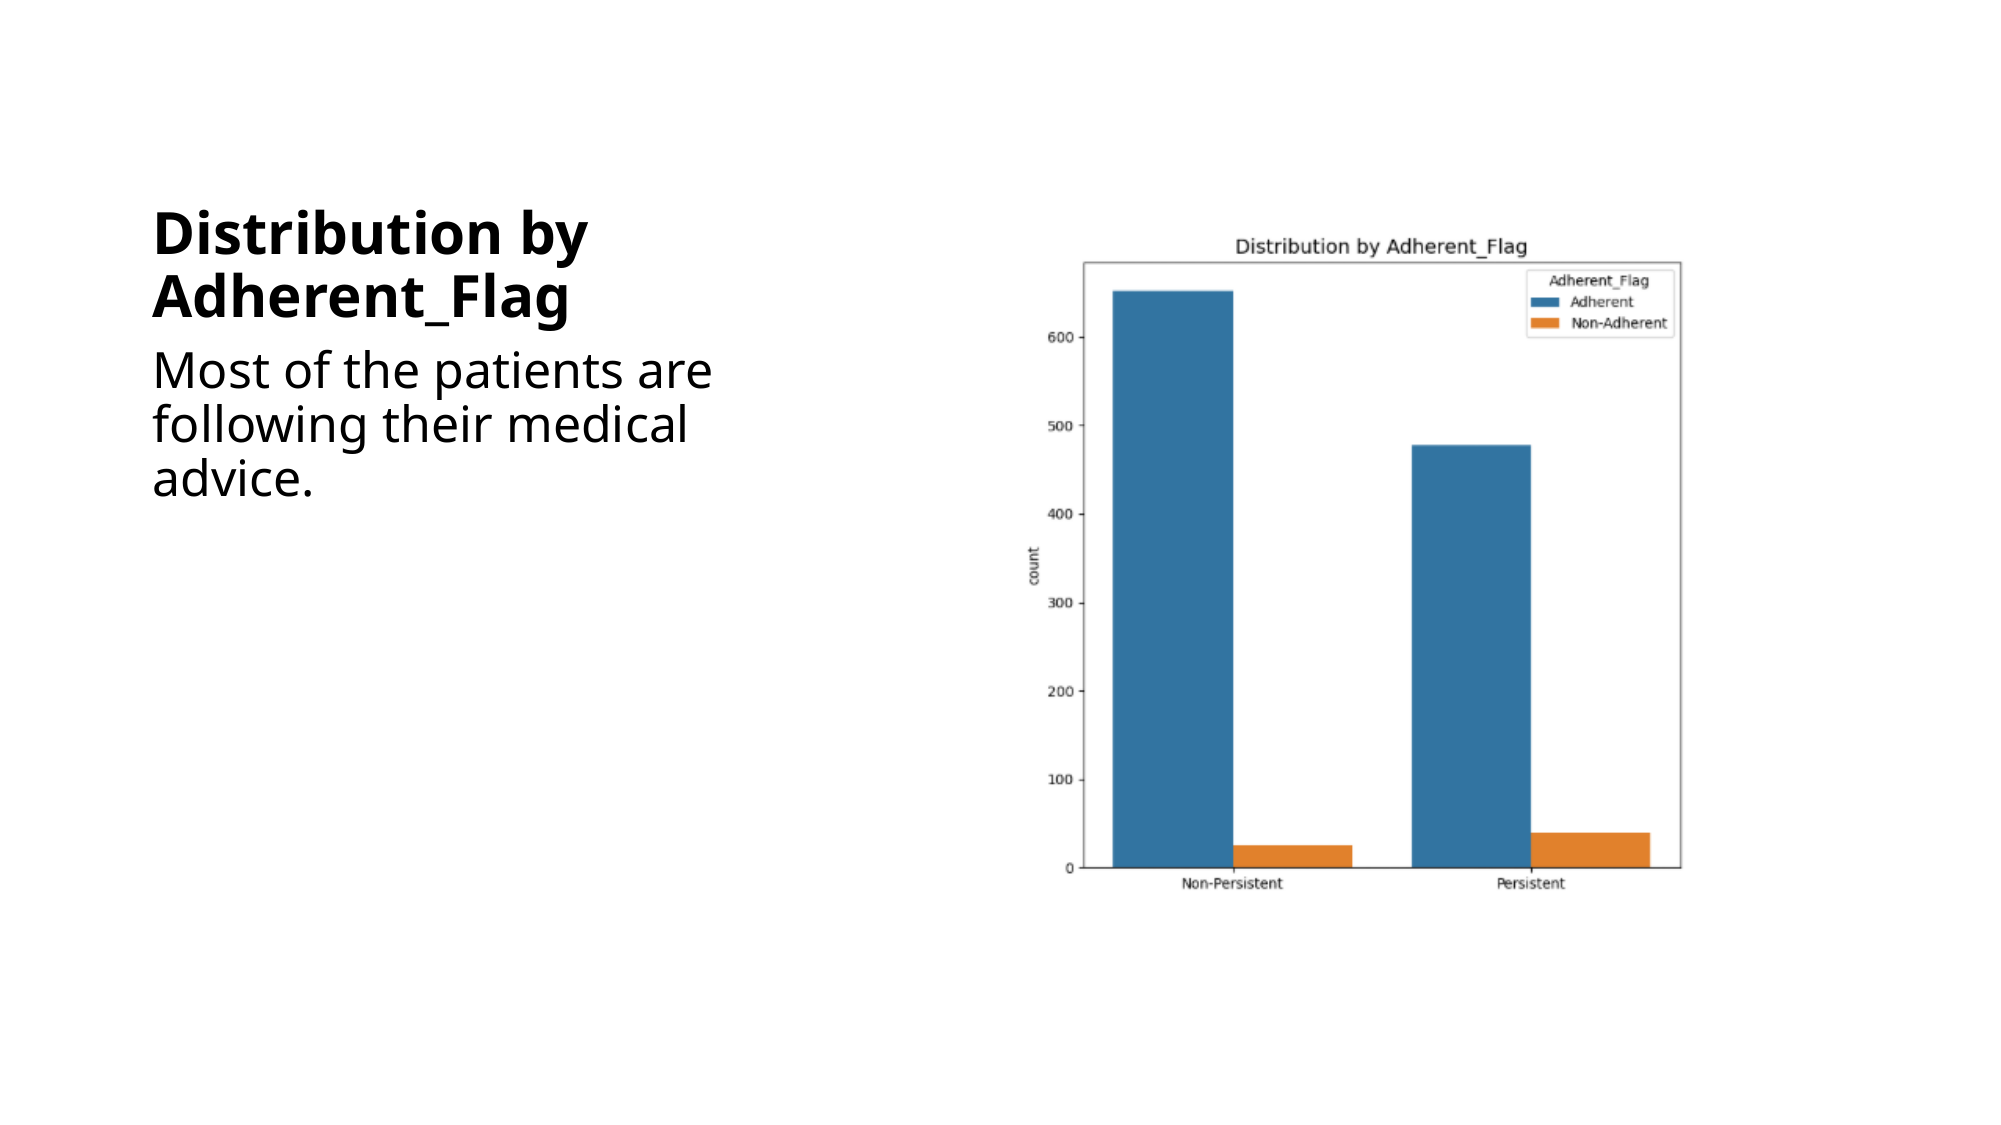

# Distribution by Adherent_Flag
Most of the patients are following their medical advice.